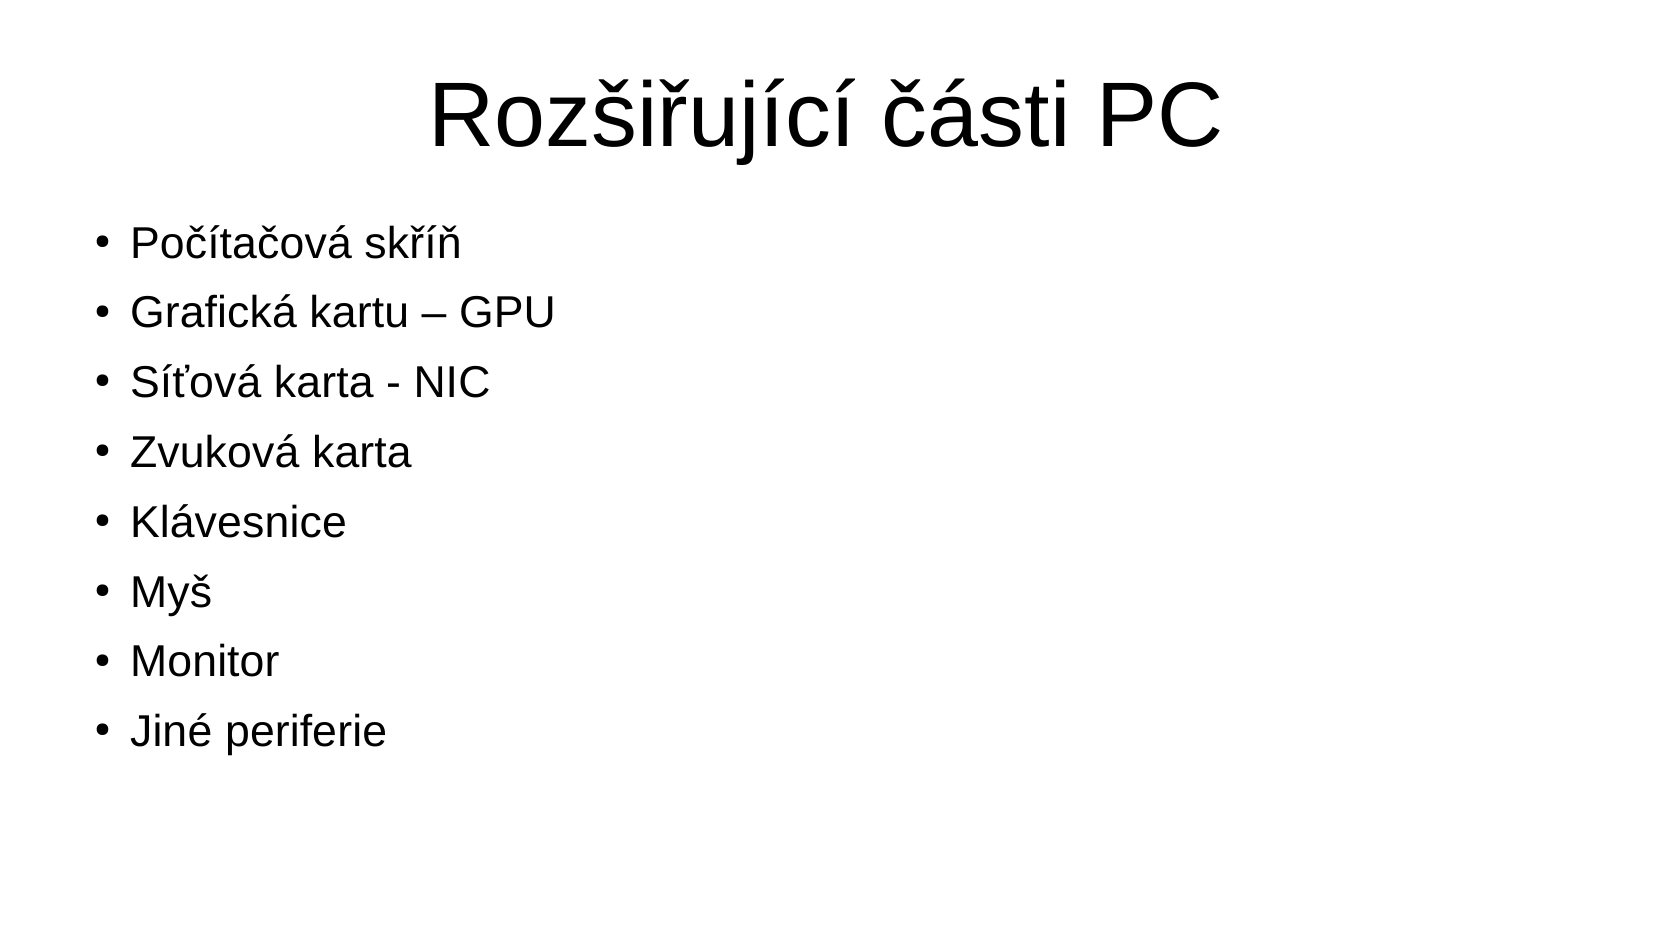

# Rozšiřující části PC
Počítačová skříň
Grafická kartu – GPU
Síťová karta - NIC
Zvuková karta
Klávesnice
Myš
Monitor
Jiné periferie